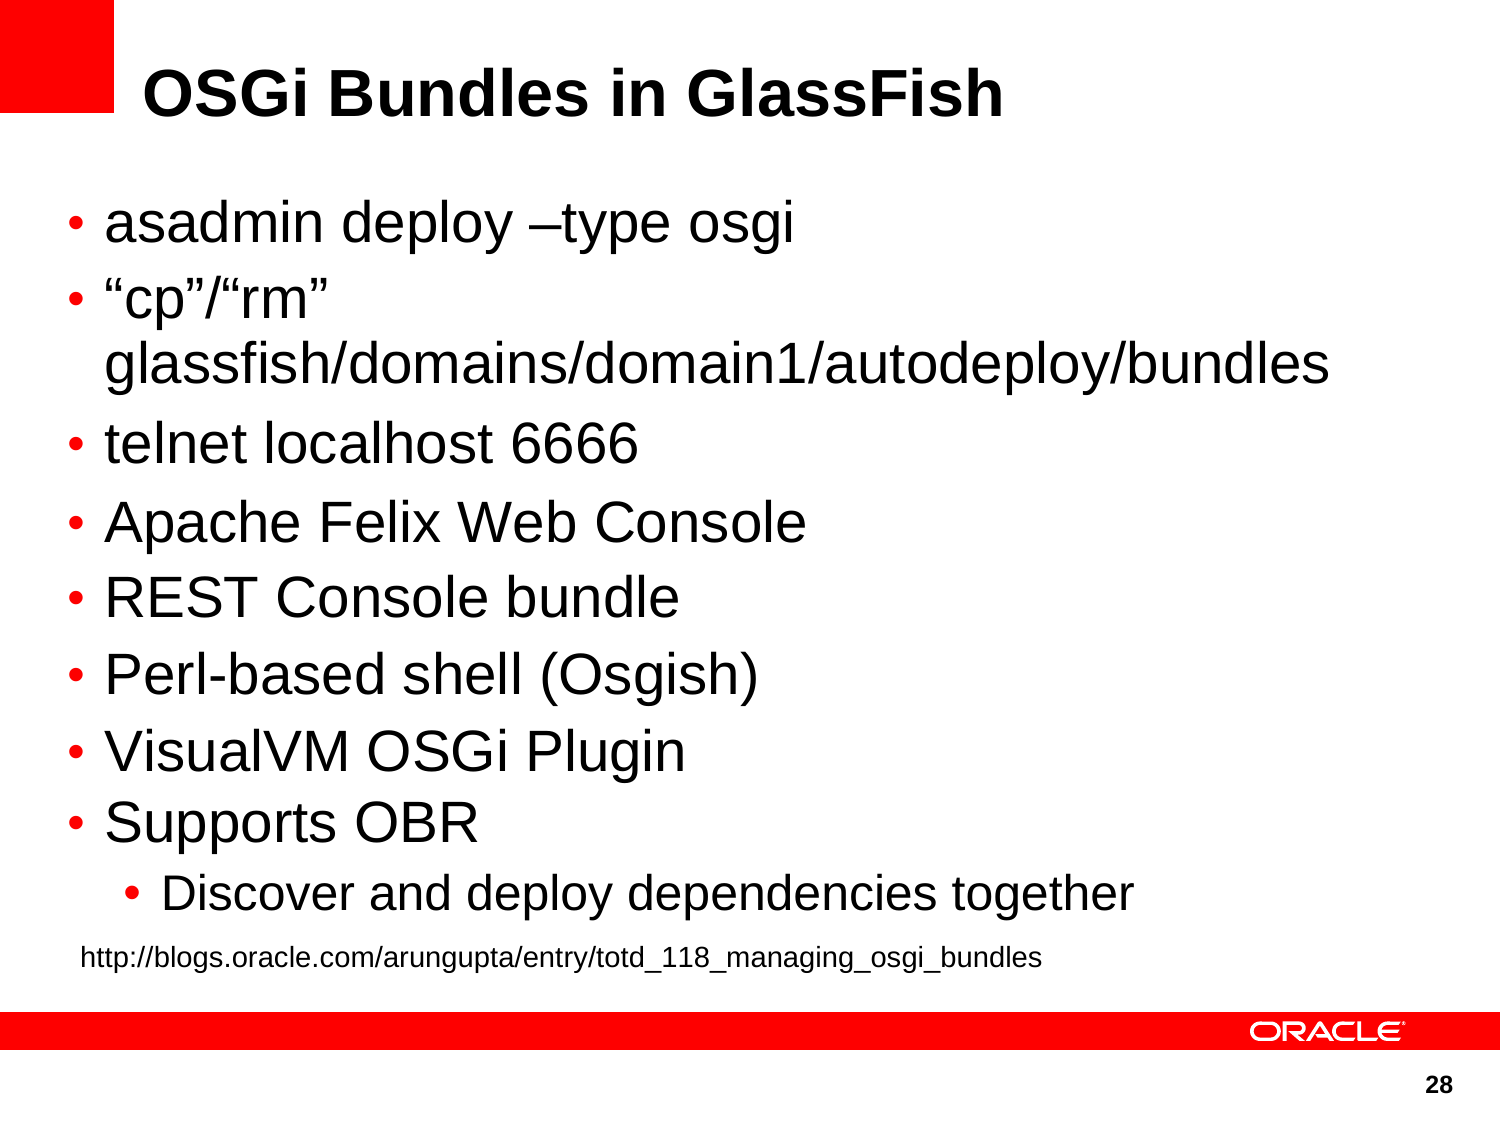

# OSGi Bundles in GlassFish
asadmin deploy –type osgi
“cp”/“rm” glassfish/domains/domain1/autodeploy/bundles
telnet localhost 6666
Apache Felix Web Console
REST Console bundle
Perl-based shell (Osgish)
VisualVM OSGi Plugin
Supports OBR
Discover and deploy dependencies together
http://blogs.oracle.com/arungupta/entry/totd_118_managing_osgi_bundles